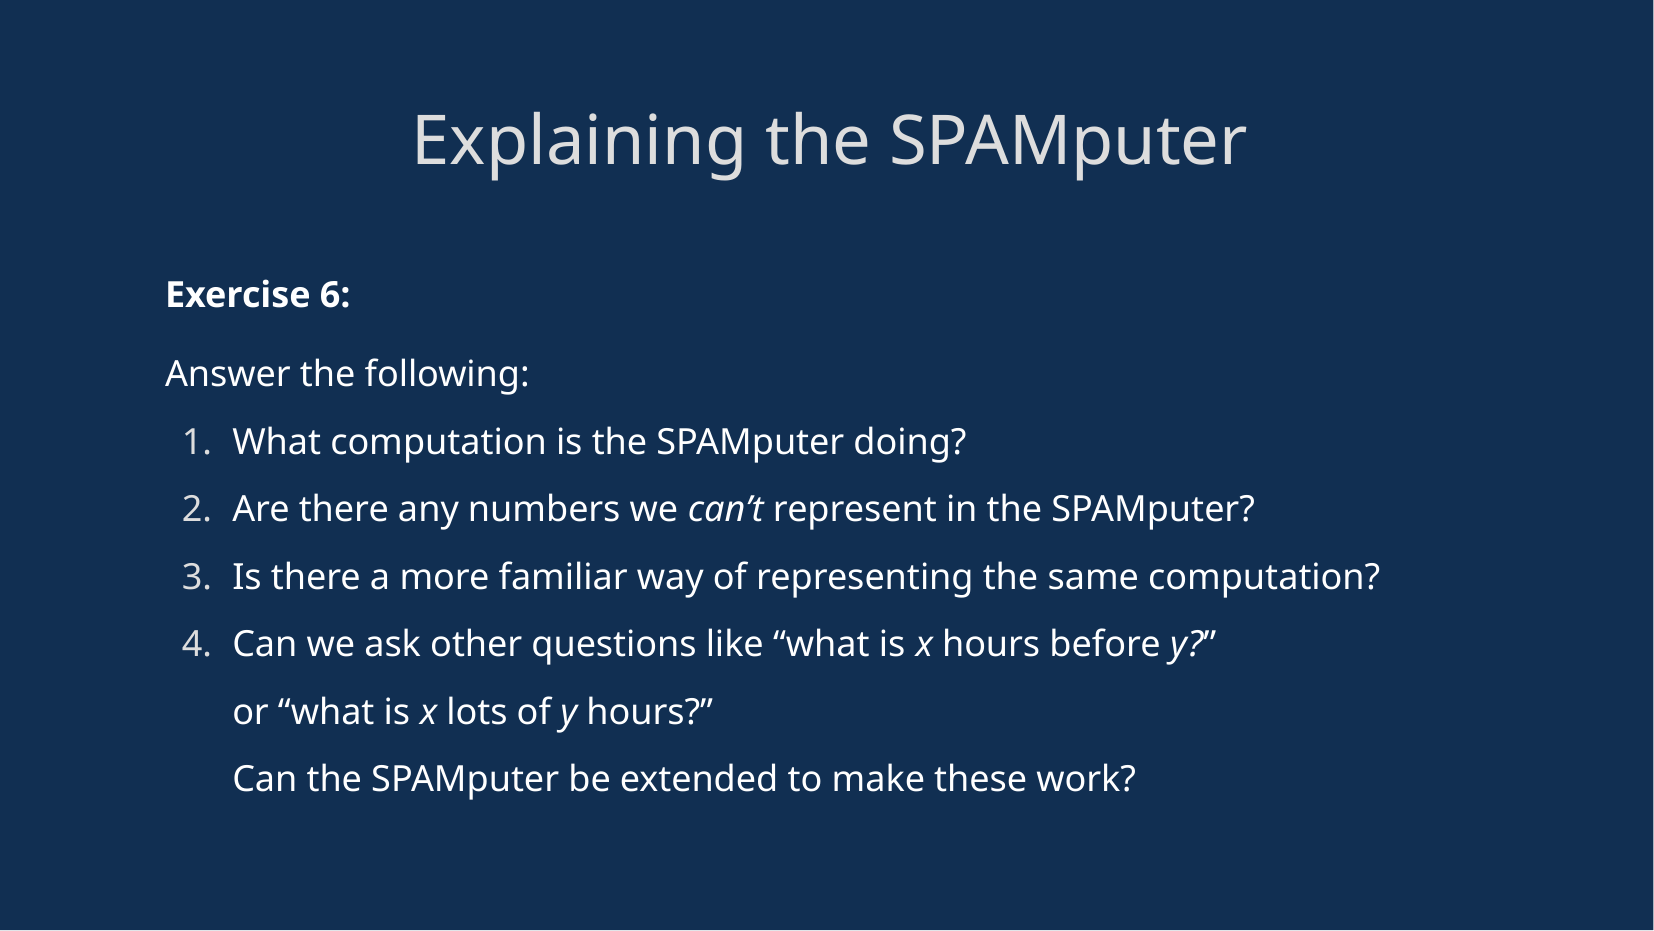

# Explaining the SPAMputer
Exercise 6:
Answer the following:
What computation is the SPAMputer doing?
Are there any numbers we can’t represent in the SPAMputer?
Is there a more familiar way of representing the same computation?
Can we ask other questions like “what is x hours before y?”
or “what is x lots of y hours?”
Can the SPAMputer be extended to make these work?